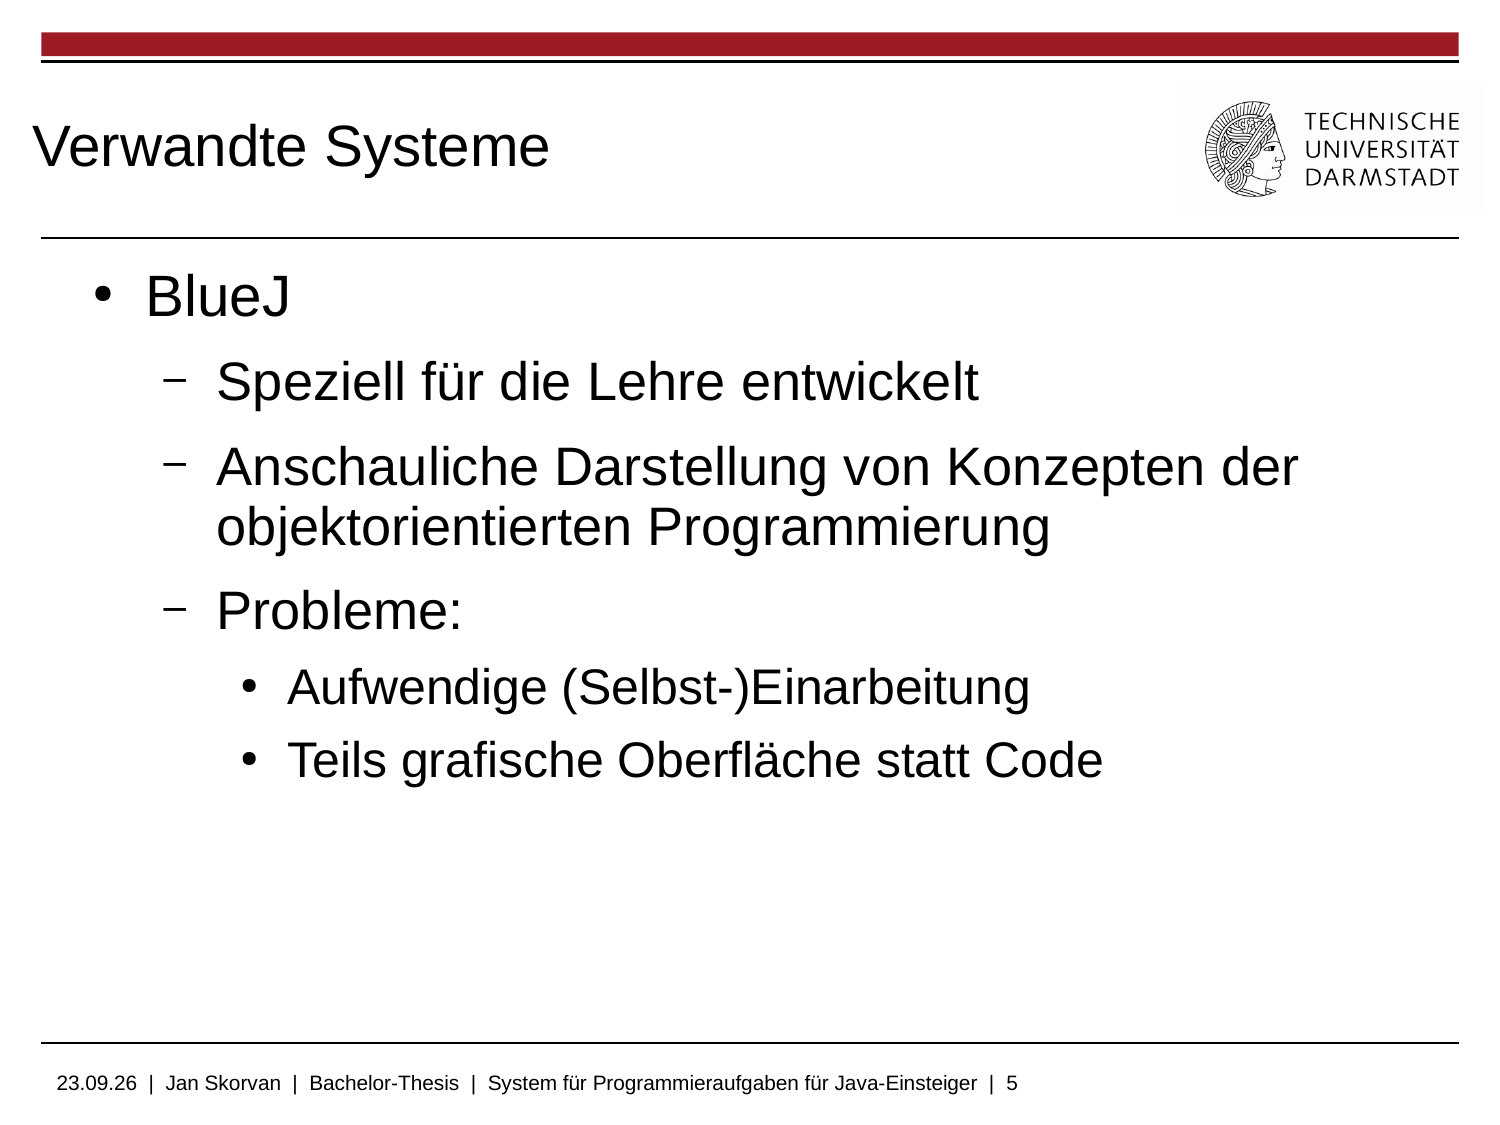

# Verwandte Systeme
BlueJ
Speziell für die Lehre entwickelt
Anschauliche Darstellung von Konzepten der objektorientierten Programmierung
Probleme:
Aufwendige (Selbst-)Einarbeitung
Teils grafische Oberfläche statt Code